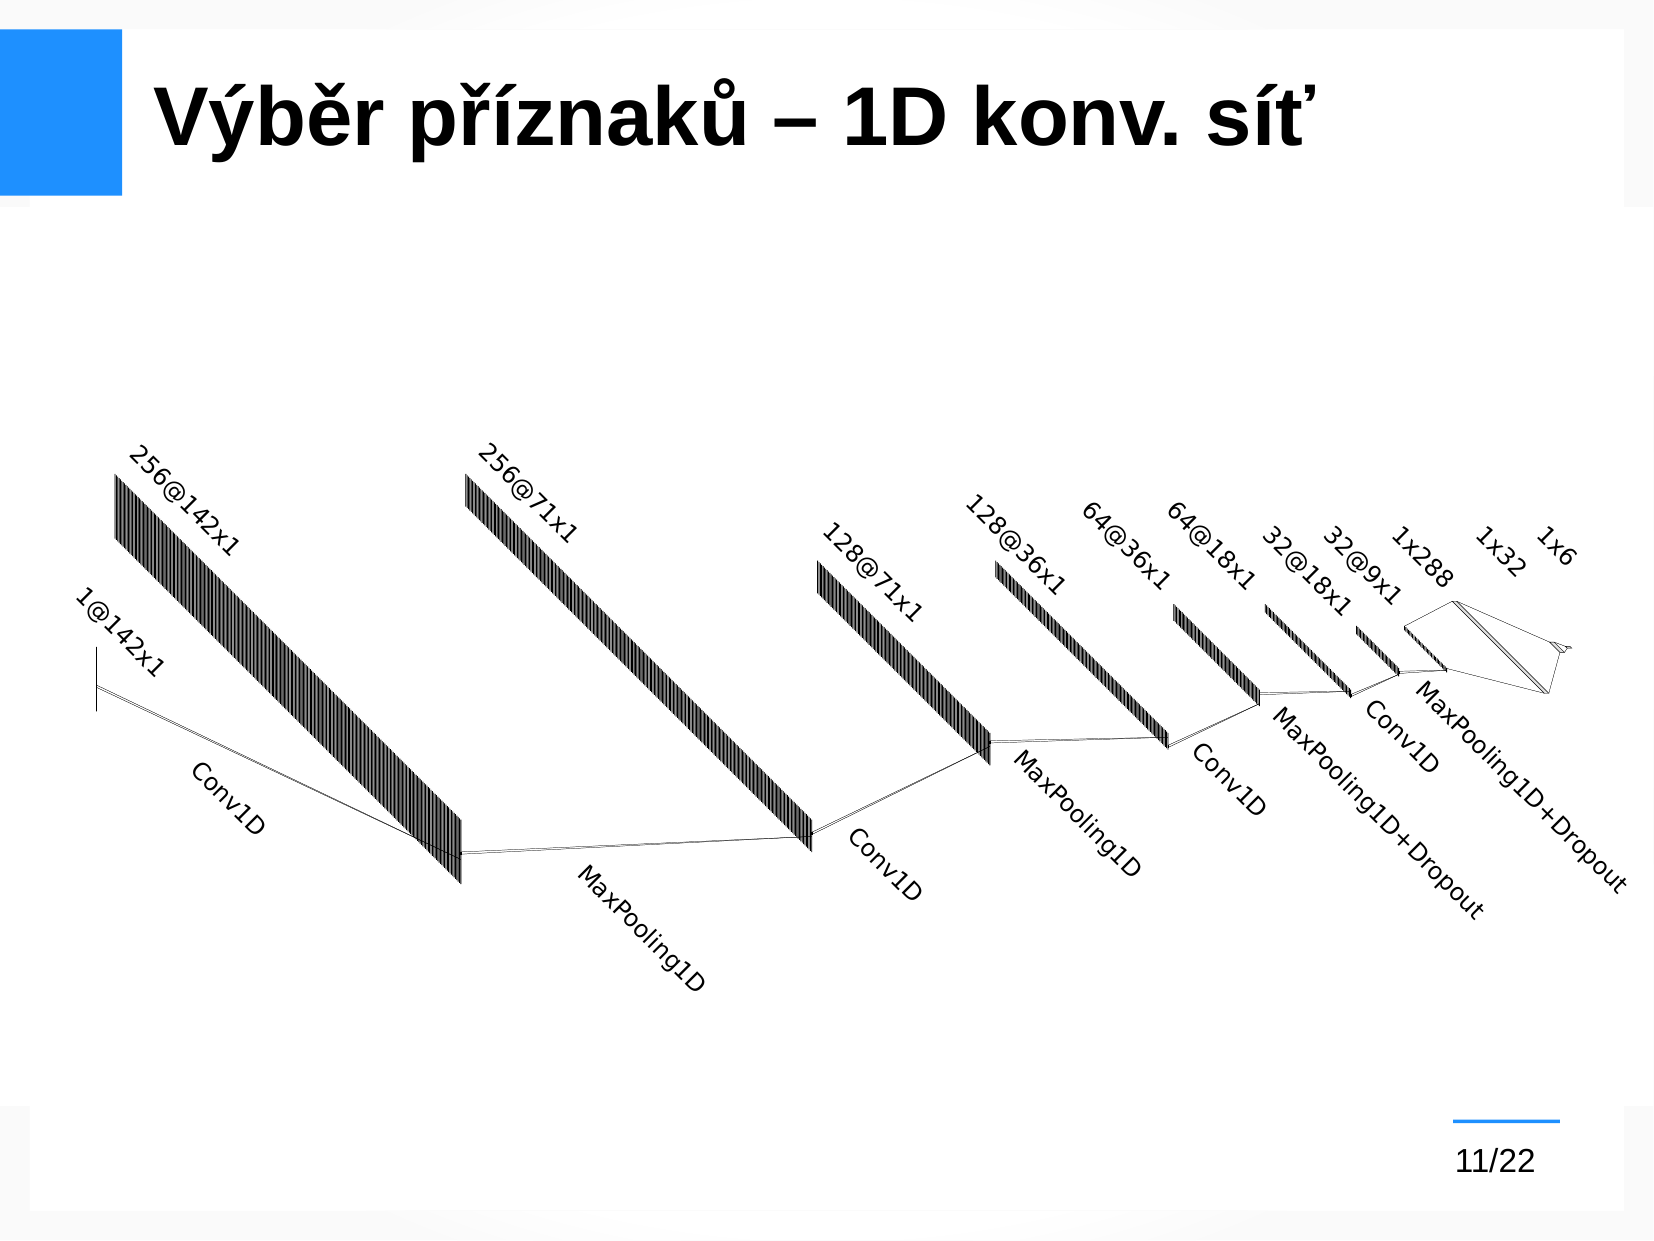

# Výběr příznaků – 1D konv. síť
11